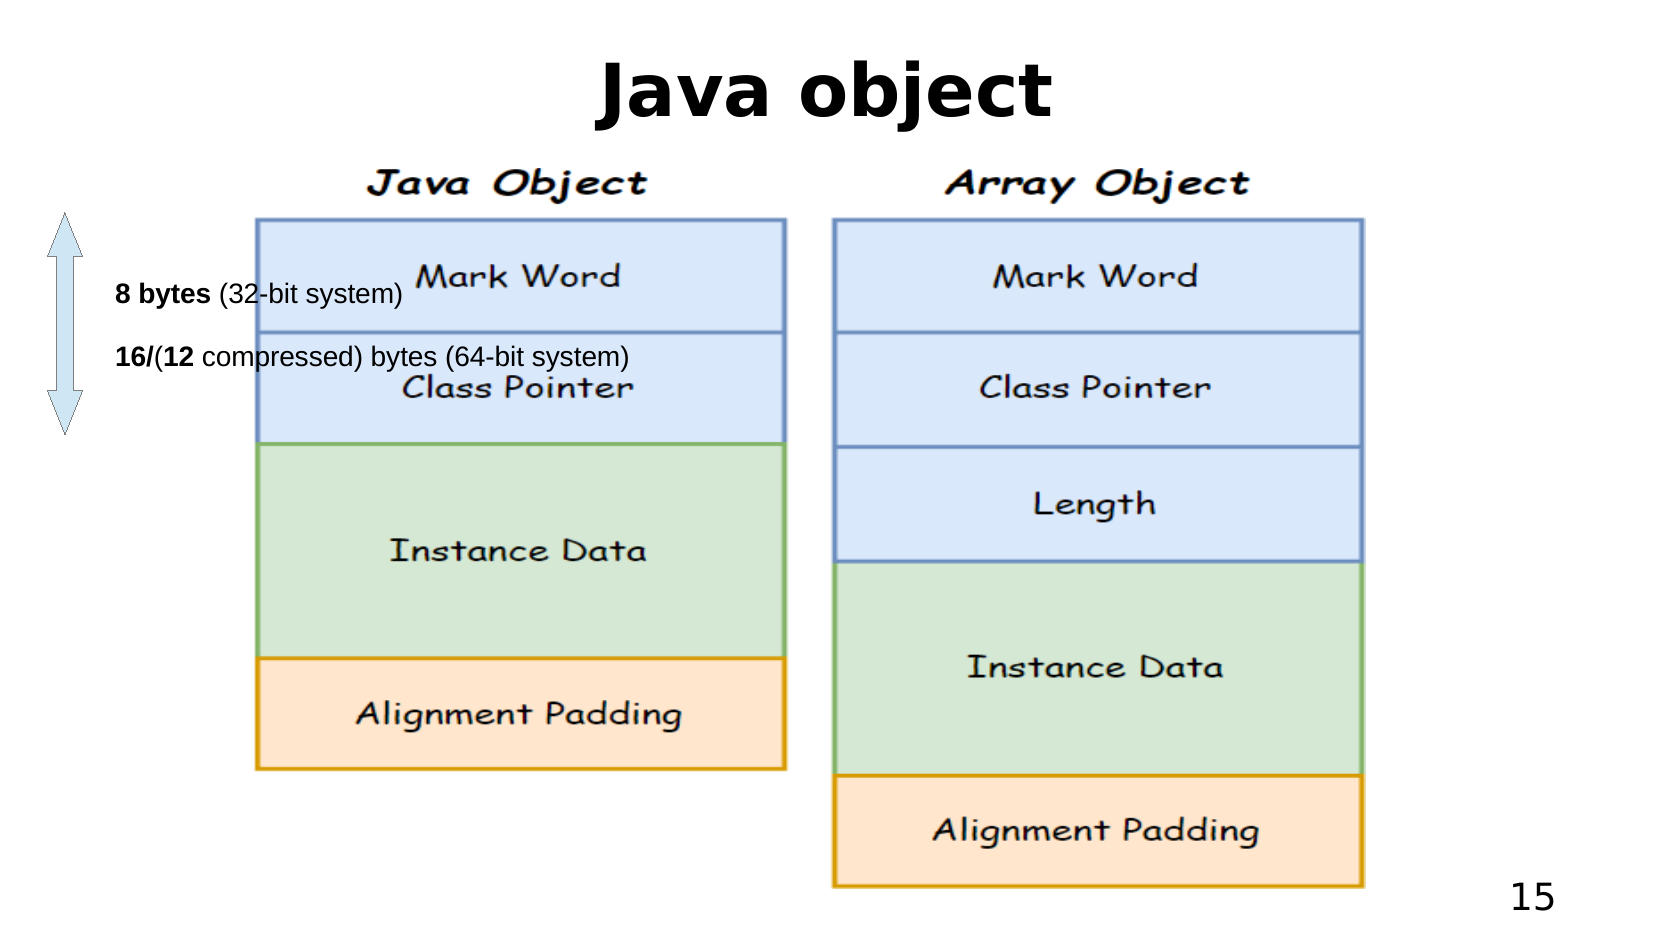

# Java object
8 bytes (32-bit system)
16/(12 compressed) bytes (64-bit system)